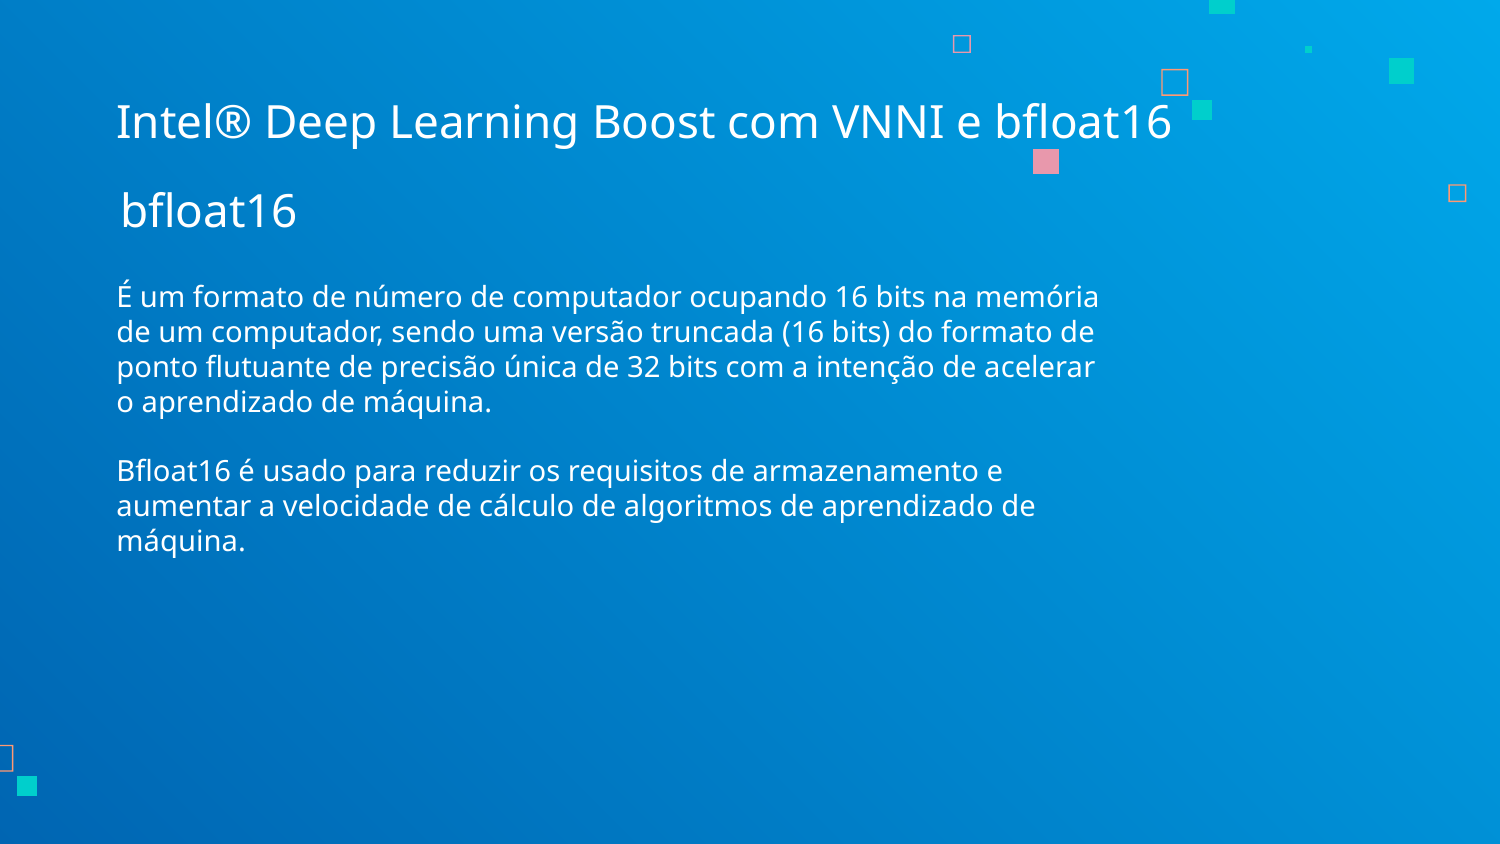

Intel® Deep Learning Boost com VNNI e bfloat16
bfloat16
# É um formato de número de computador ocupando 16 bits na memória de um computador, sendo uma versão truncada (16 bits) do formato de ponto flutuante de precisão única de 32 bits com a intenção de acelerar o aprendizado de máquina.
Bfloat16 é usado para reduzir os requisitos de armazenamento e aumentar a velocidade de cálculo de algoritmos de aprendizado de máquina.